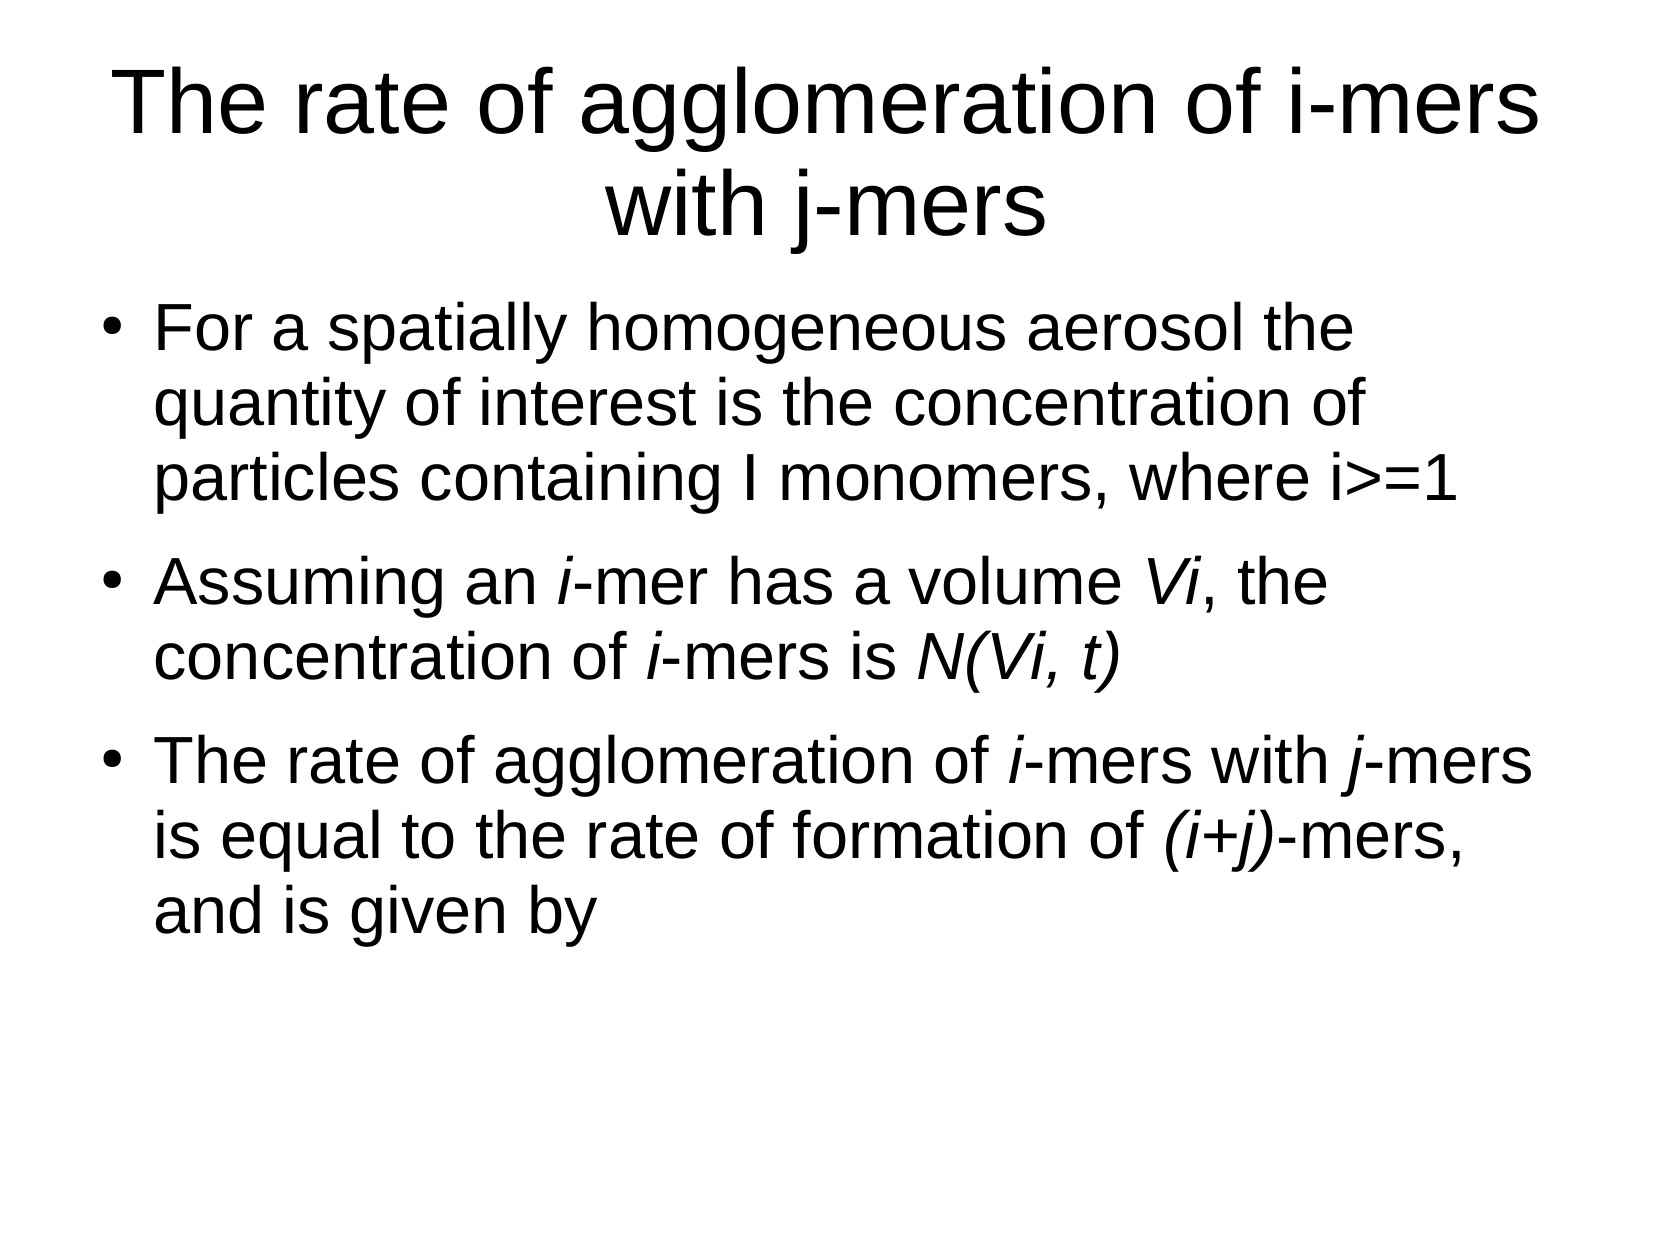

# The rate of agglomeration of i-mers with j-mers
For a spatially homogeneous aerosol the quantity of interest is the concentration of particles containing I monomers, where i>=1
Assuming an i-mer has a volume Vi, the concentration of i-mers is N(Vi, t)
The rate of agglomeration of i-mers with j-mers is equal to the rate of formation of (i+j)-mers, and is given by